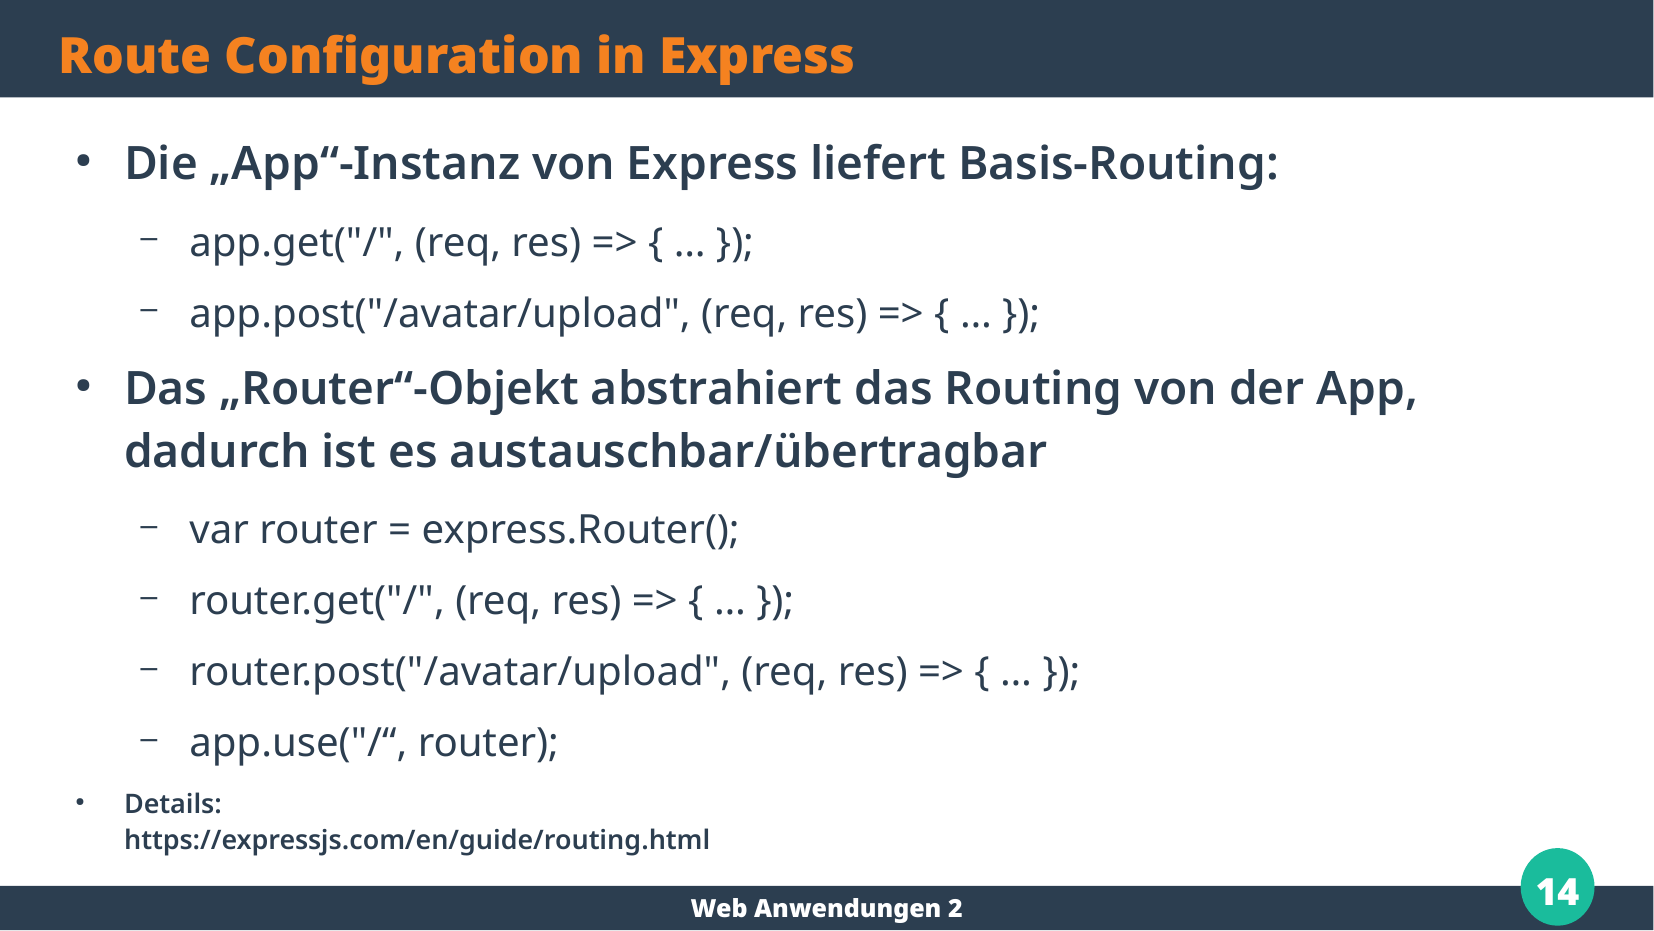

# Route Configuration in Express
Die „App“-Instanz von Express liefert Basis-Routing:
app.get("/", (req, res) => { … });
app.post("/avatar/upload", (req, res) => { … });
Das „Router“-Objekt abstrahiert das Routing von der App, dadurch ist es austauschbar/übertragbar
var router = express.Router();
router.get("/", (req, res) => { … });
router.post("/avatar/upload", (req, res) => { … });
app.use("/“, router);
Details:
https://expressjs.com/en/guide/routing.html
14